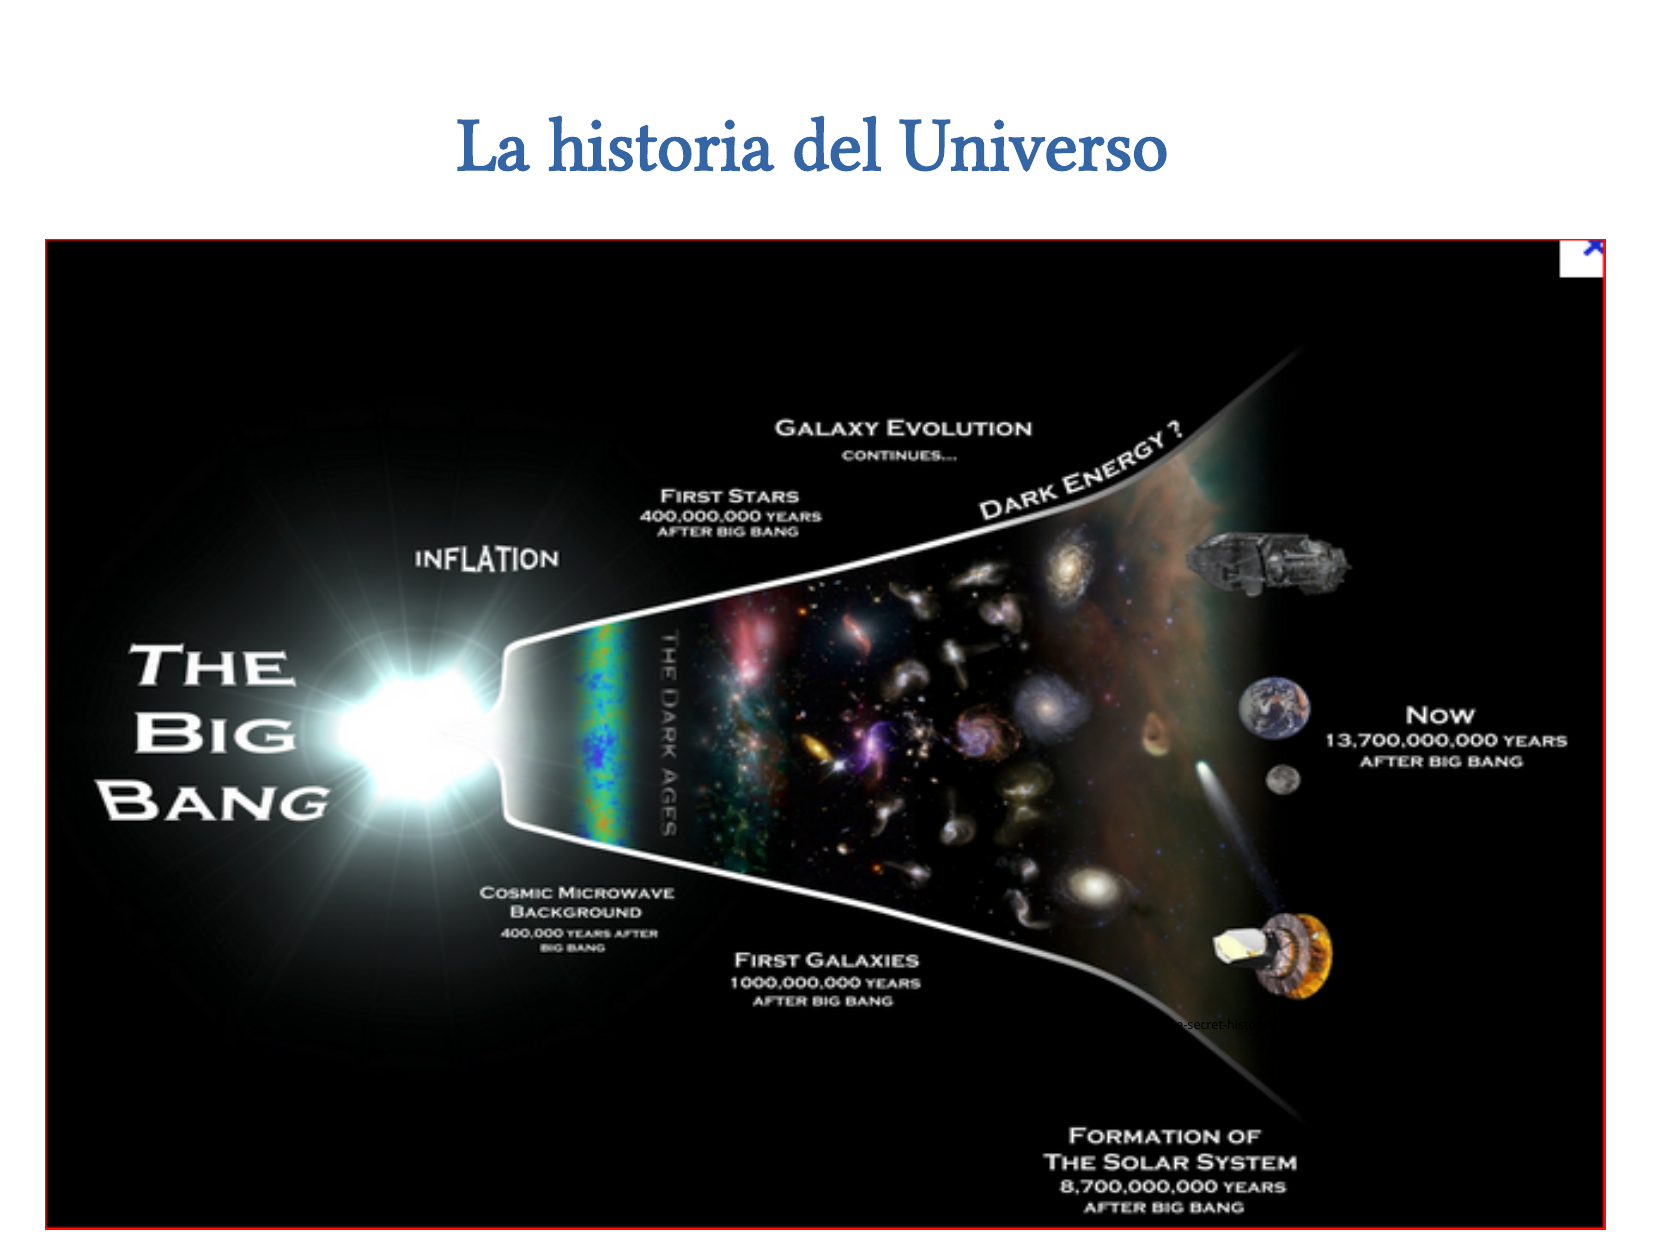

# La historia del Universo
http://www.davidreneke.com/the-secret-history-of-cosmic-buzzwords/
19